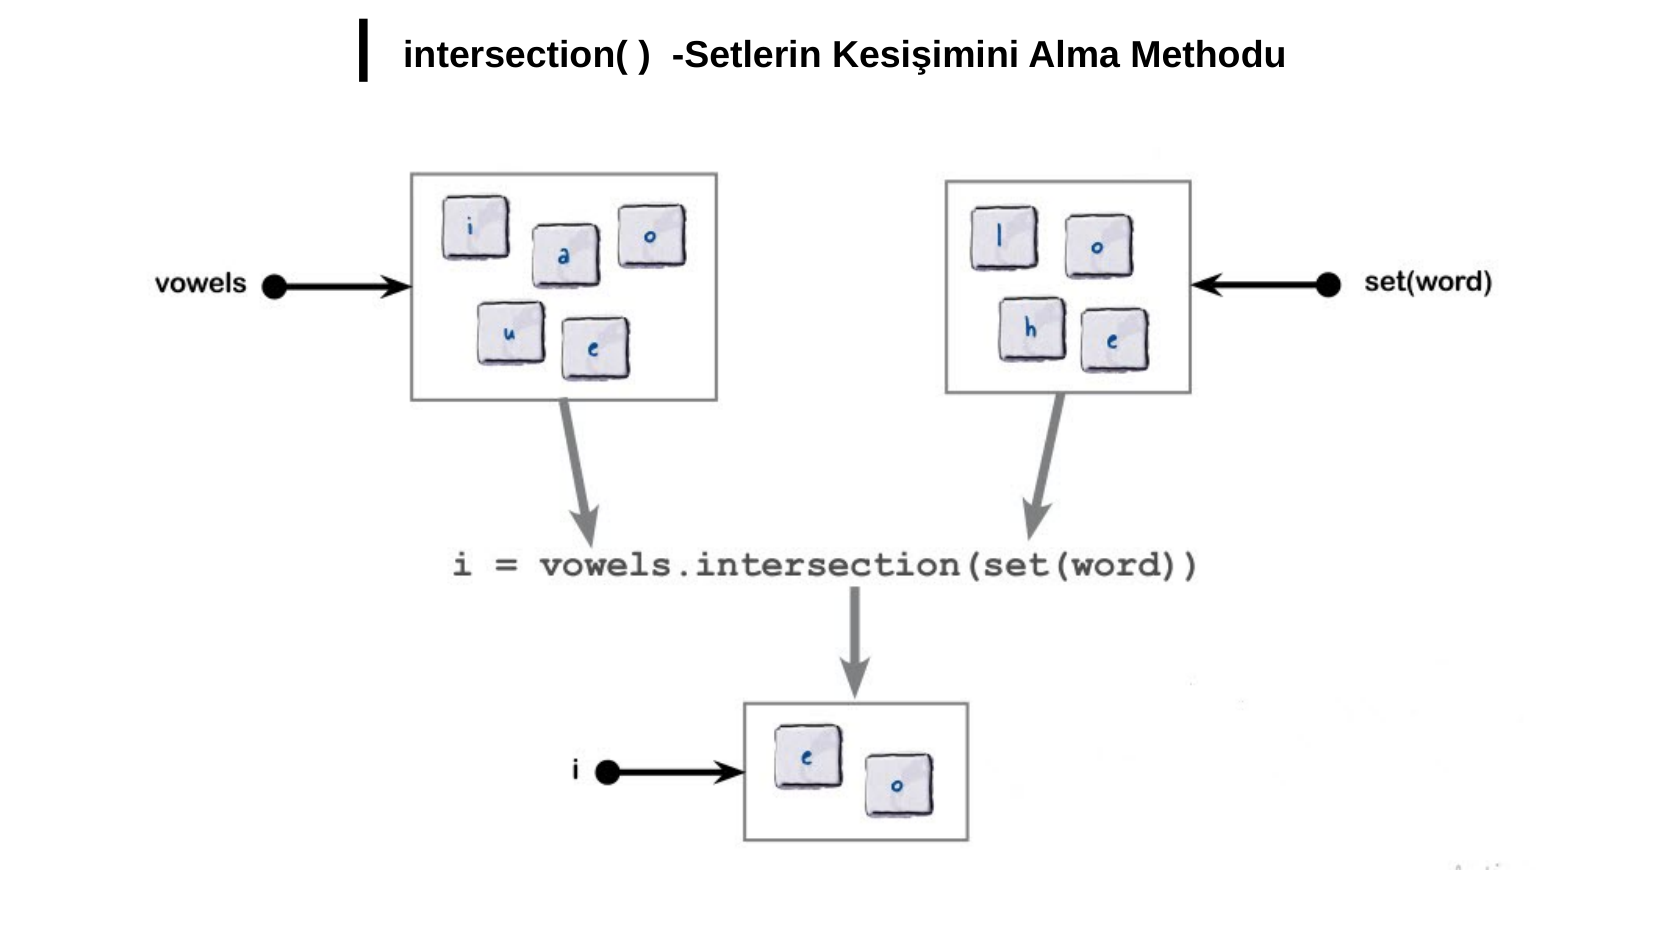

# | intersection( ) -Setlerin Kesişimini Alma Methodu